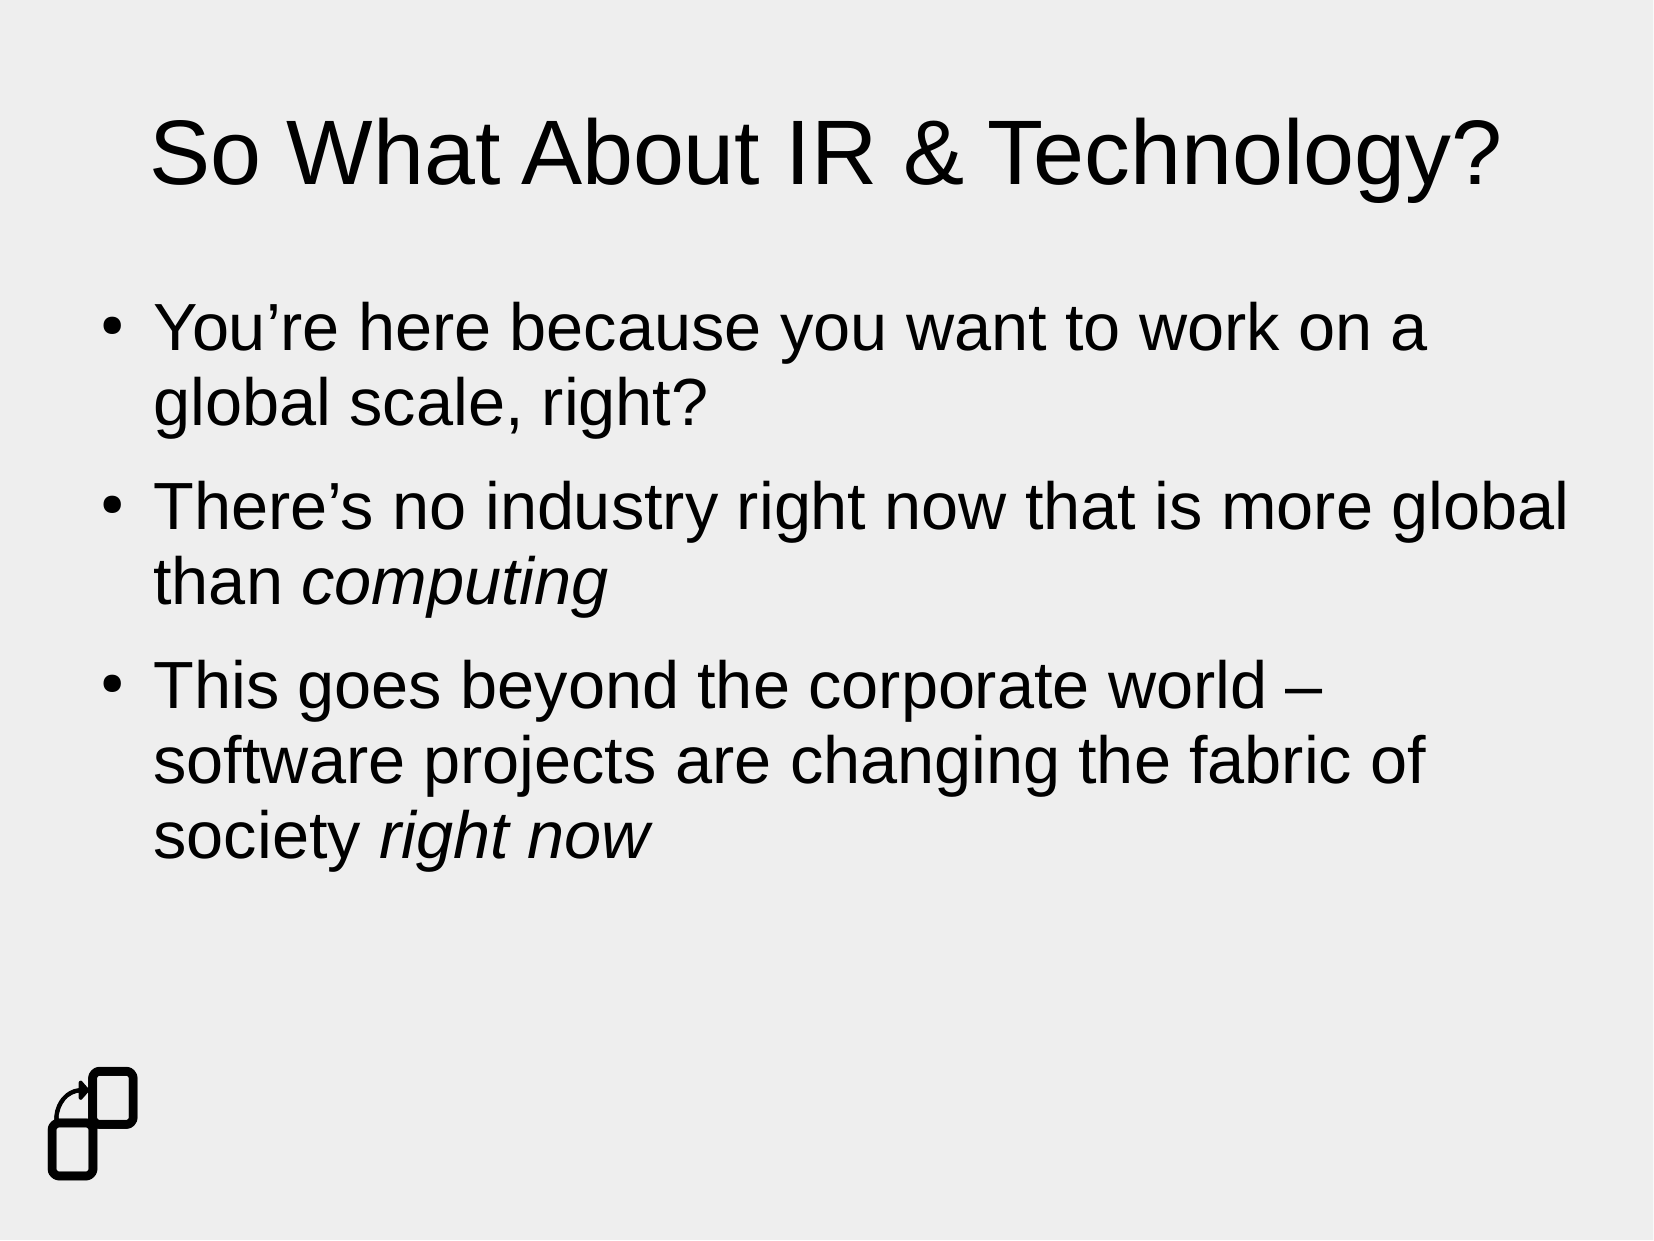

# So What About IR & Technology?
You’re here because you want to work on a global scale, right?
There’s no industry right now that is more global than computing
This goes beyond the corporate world – software projects are changing the fabric of society right now